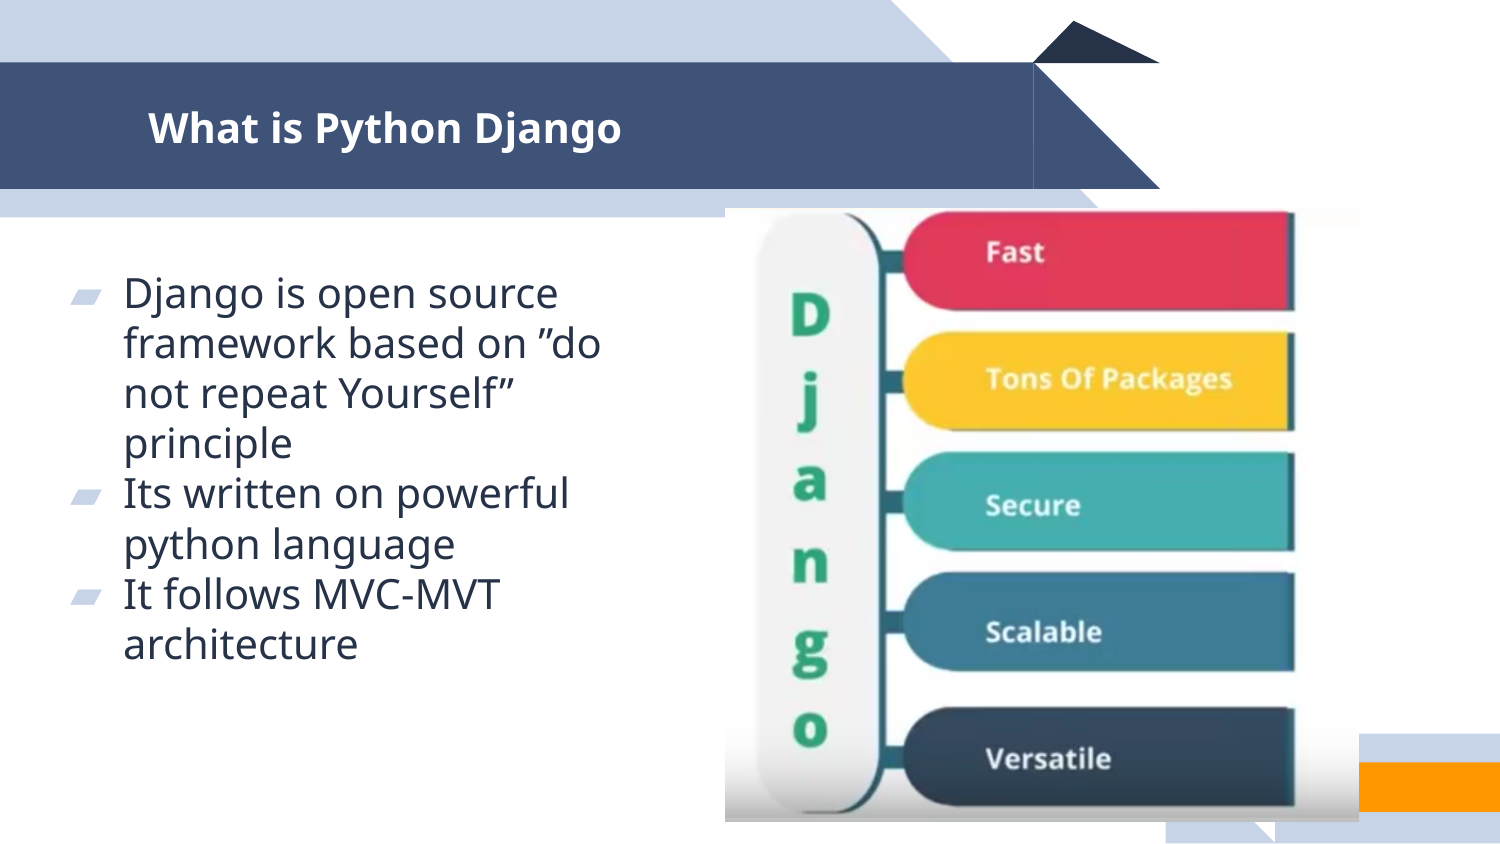

What is Python Django
Django is open source framework based on ”do not repeat Yourself” principle
Its written on powerful python language
It follows MVC-MVT architecture